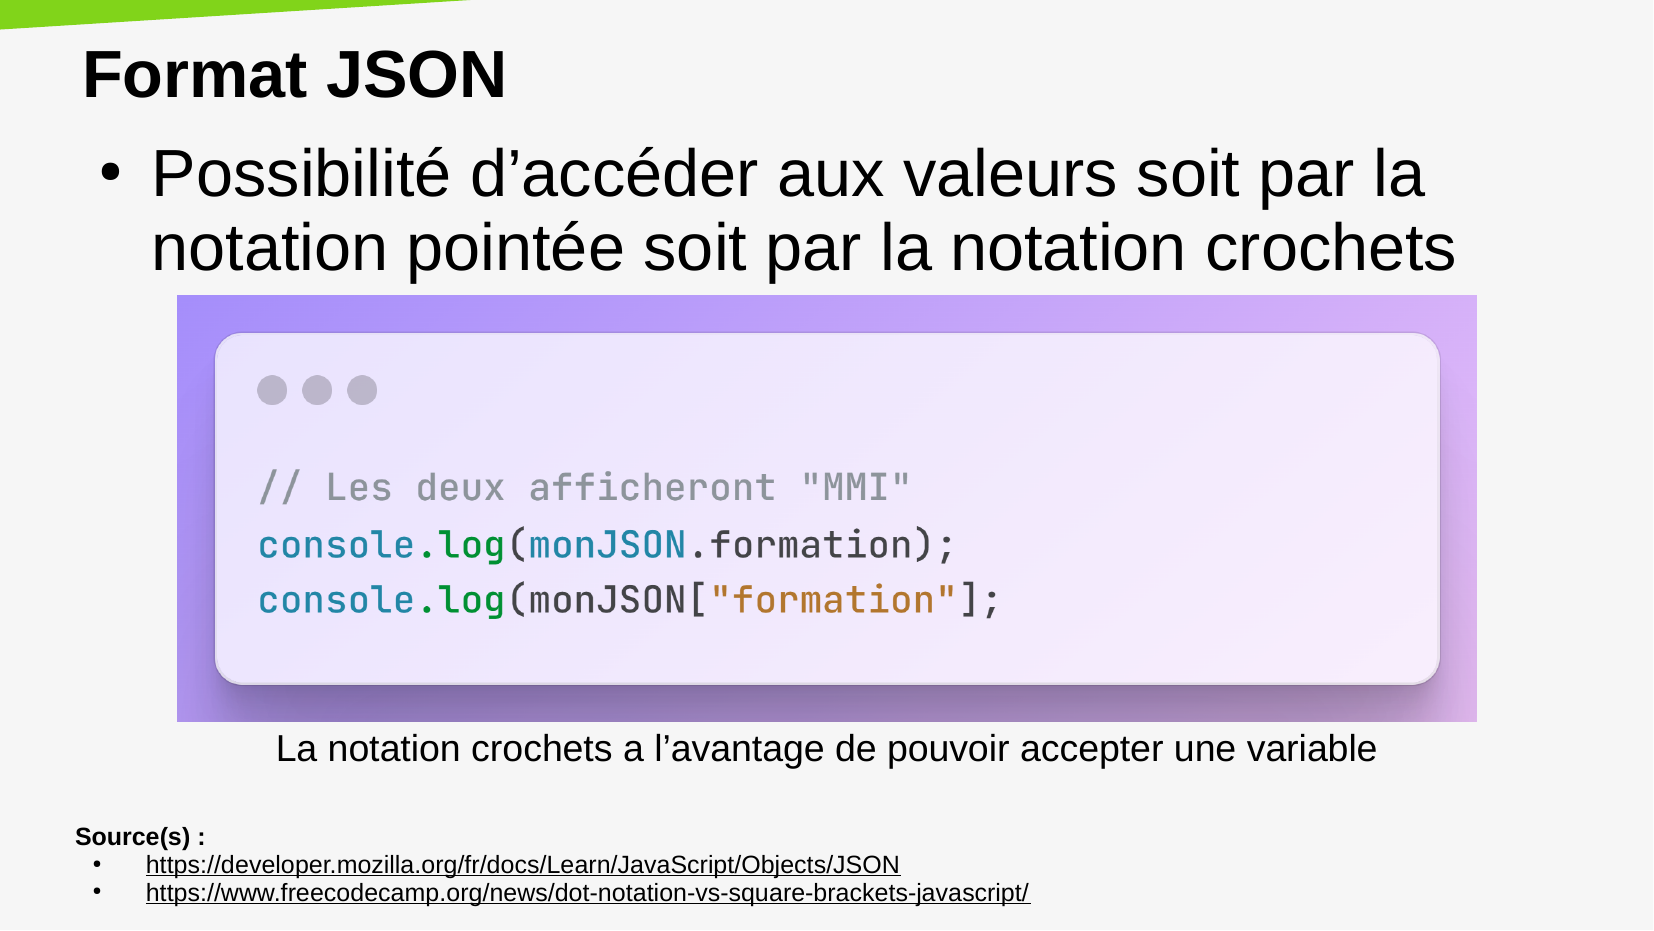

# Format JSON
Possibilité d’accéder aux valeurs soit par la notation pointée soit par la notation crochets
La notation crochets a l’avantage de pouvoir accepter une variable
Source(s) :
https://developer.mozilla.org/fr/docs/Learn/JavaScript/Objects/JSON
https://www.freecodecamp.org/news/dot-notation-vs-square-brackets-javascript/